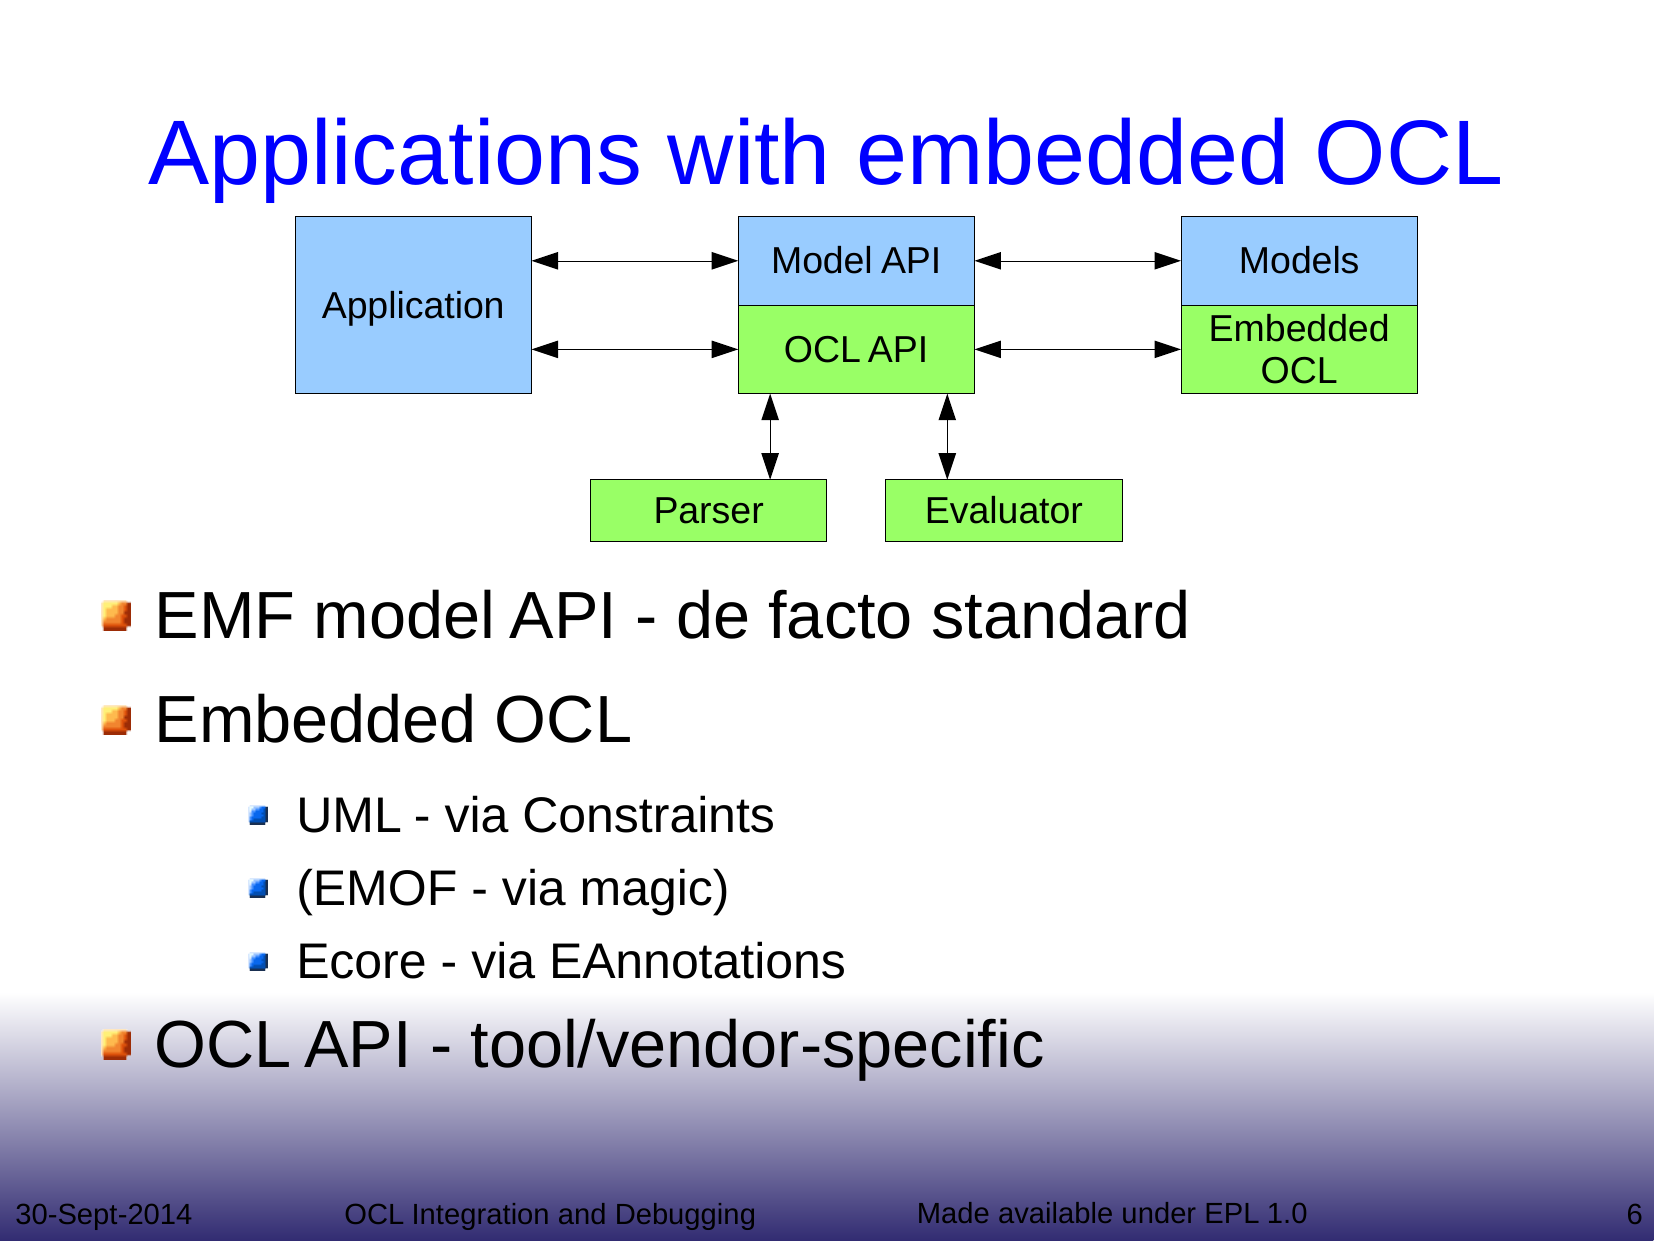

# Applications with embedded OCL
Application
Model API
Models
OCL API
Embedded
OCL
Parser
Evaluator
EMF model API - de facto standard
Embedded OCL
UML - via Constraints
(EMOF - via magic)
Ecore - via EAnnotations
OCL API - tool/vendor-specific
30-Sept-2014
OCL Integration and Debugging
6